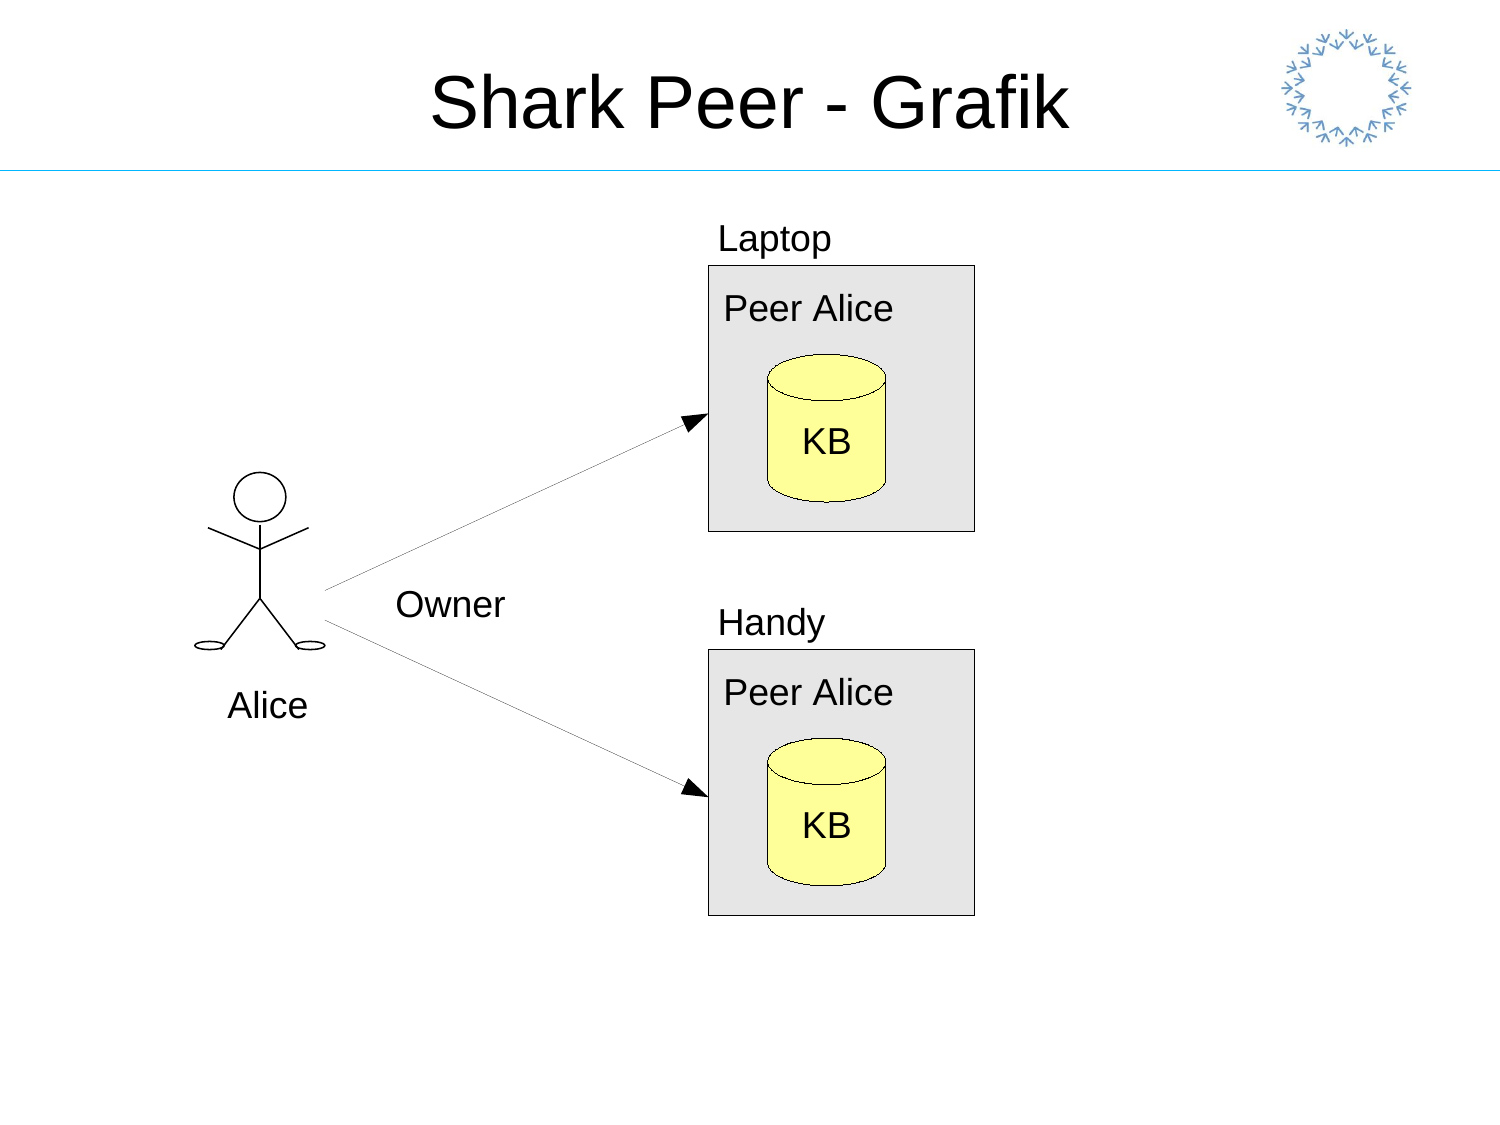

# Shark Peer - Grafik
Laptop
Peer Alice
KB
Owner
Handy
Peer Alice
Alice
KB